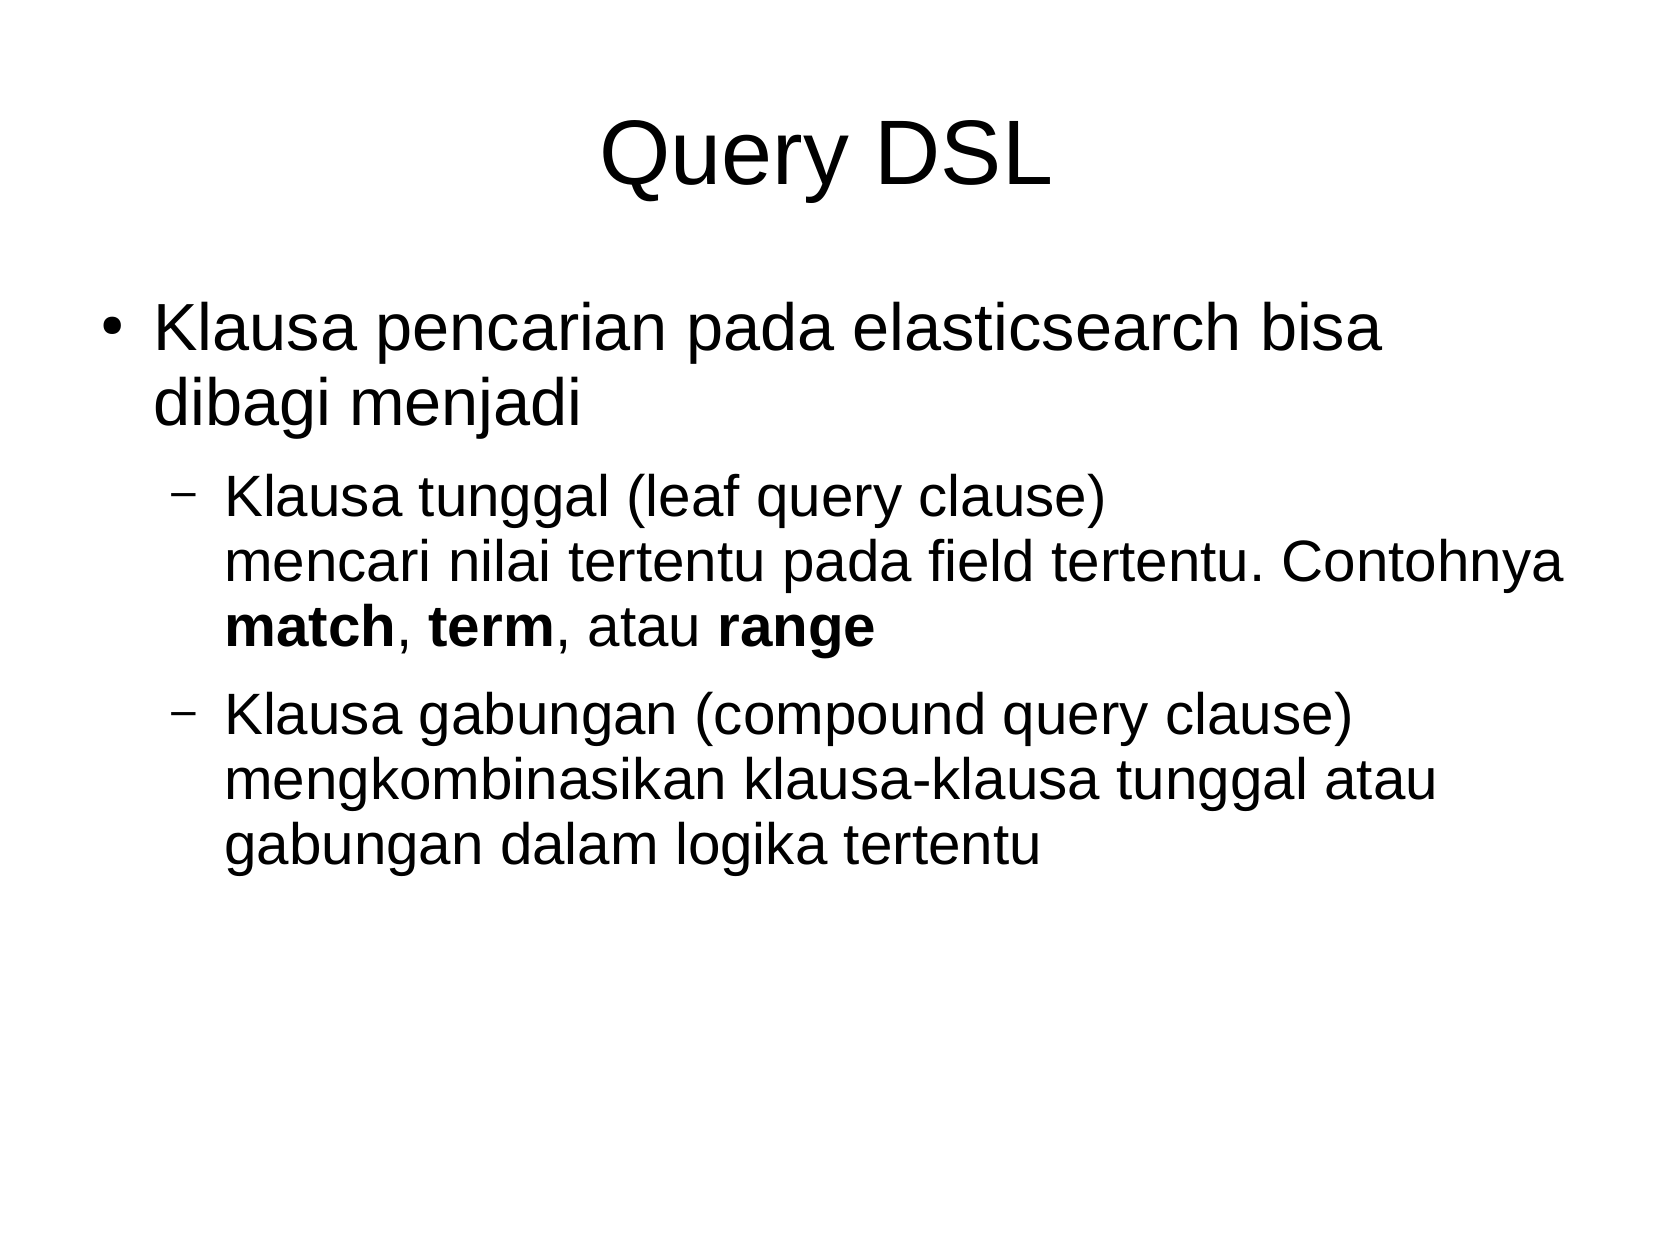

# Query DSL
Klausa pencarian pada elasticsearch bisa dibagi menjadi
Klausa tunggal (leaf query clause)
mencari nilai tertentu pada field tertentu. Contohnya match, term, atau range
Klausa gabungan (compound query clause)
mengkombinasikan klausa-klausa tunggal atau gabungan dalam logika tertentu